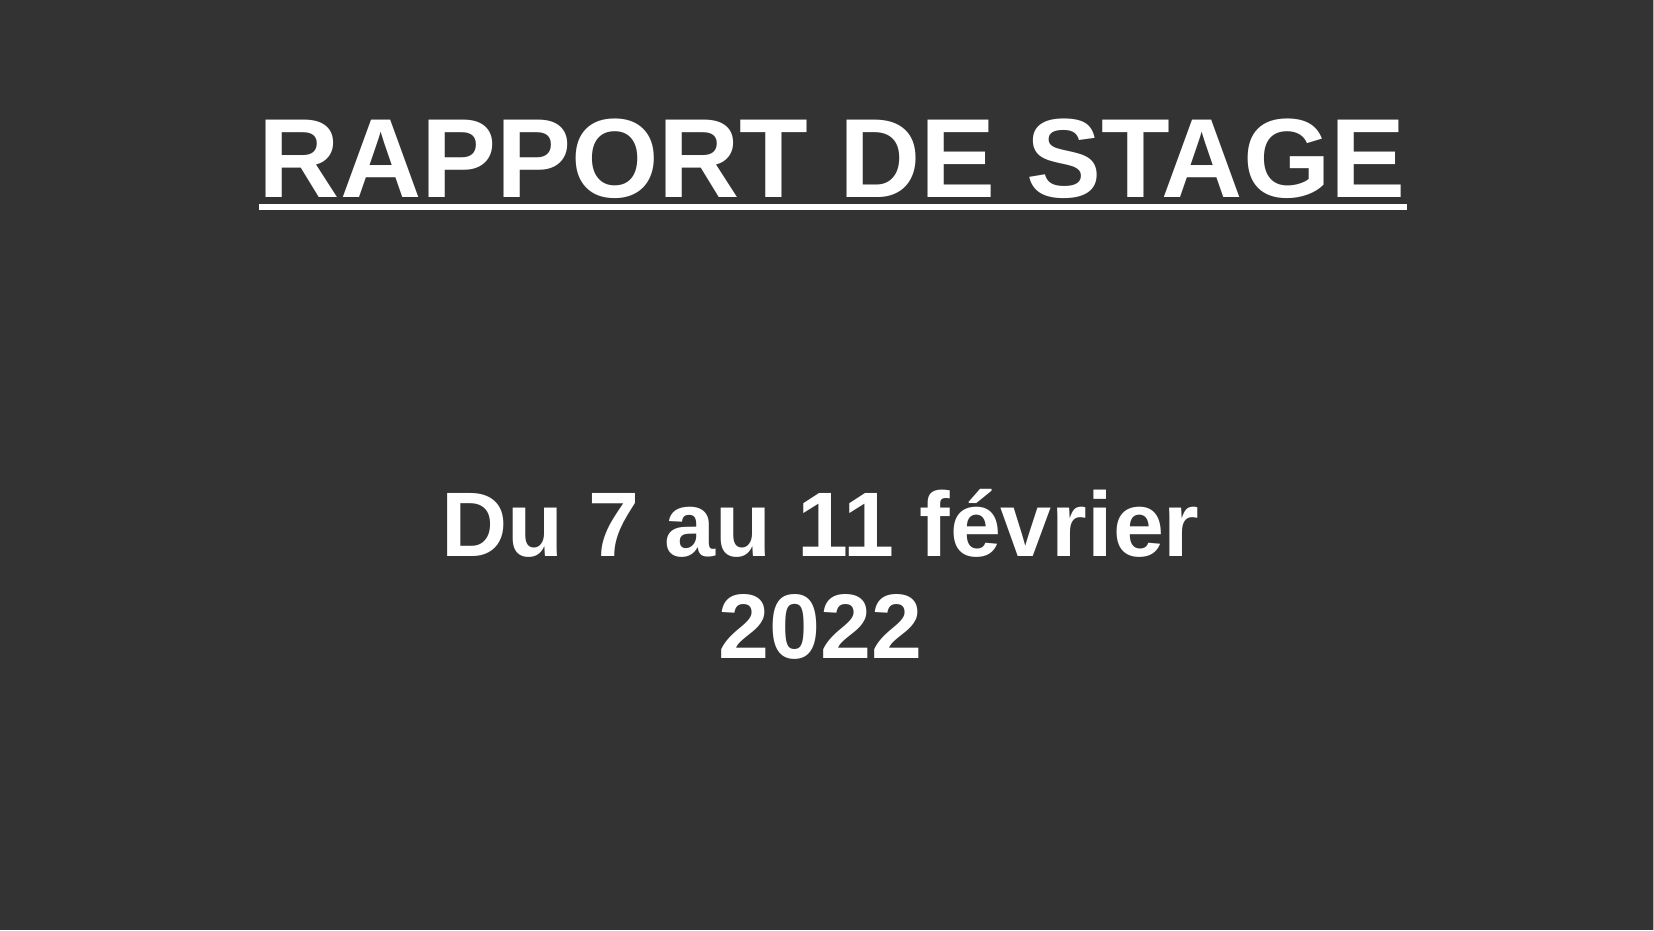

# RAPPORT DE STAGE
Du 7 au 11 février
2022